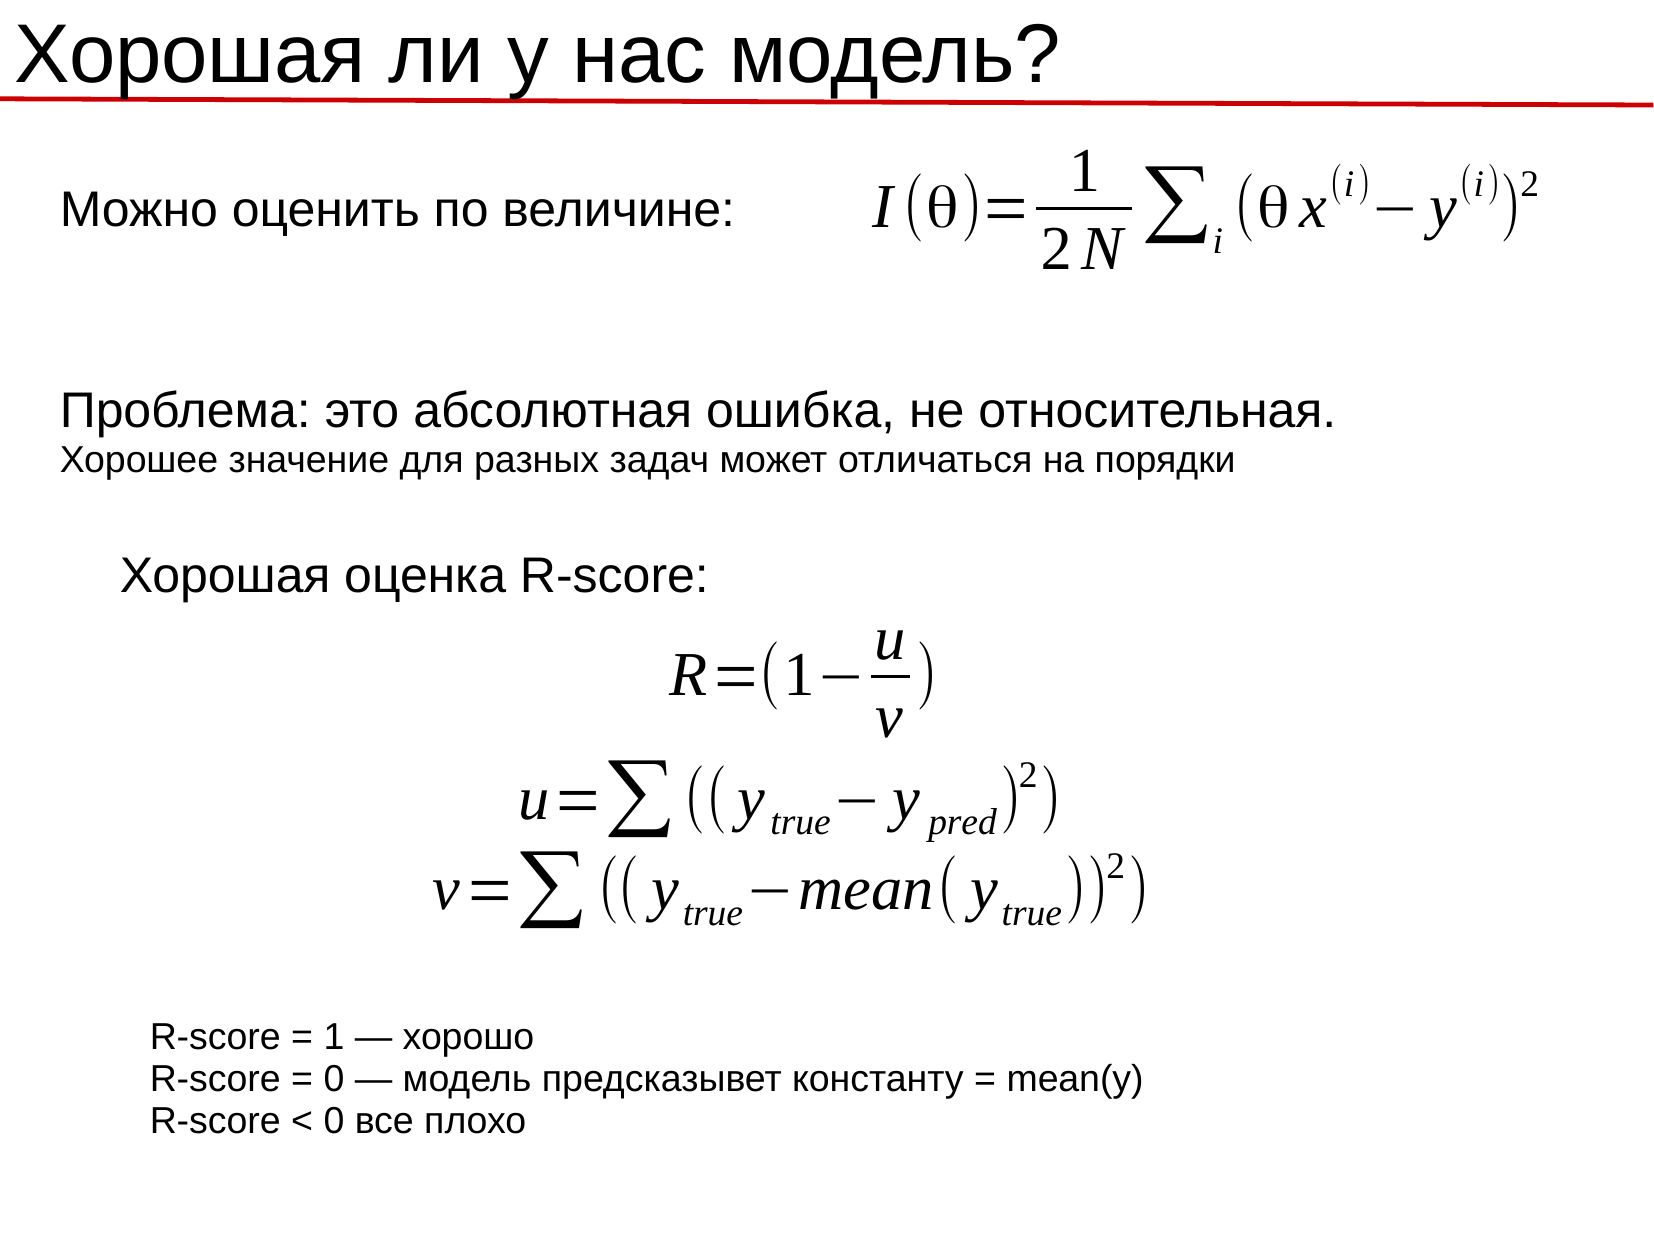

Хорошая ли у нас модель?
Можно оценить по величине:
Проблема: это абсолютная ошибка, не относительная.
Хорошее значение для разных задач может отличаться на порядки
Хорошая оценка R-score:
R-score = 1 — хорошо
R-score = 0 — модель предсказывет константу = mean(y)
R-score < 0 все плохо